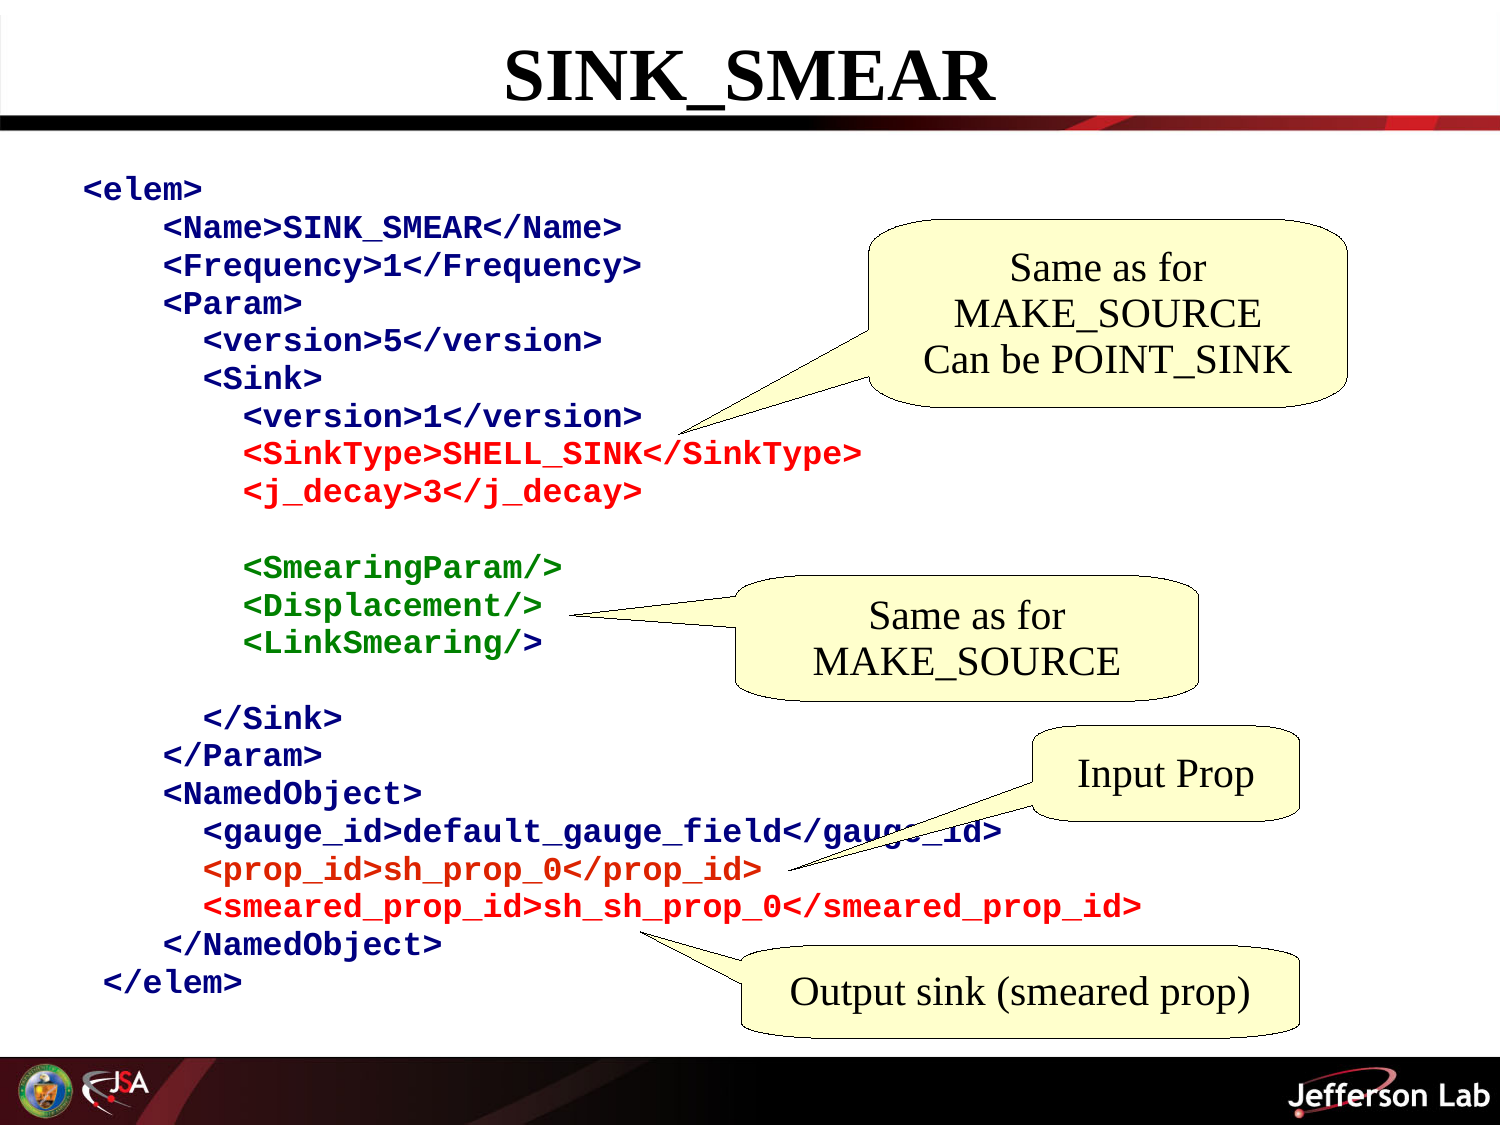

# SINK_SMEAR
 <elem>
 <Name>SINK_SMEAR</Name>
 <Frequency>1</Frequency>
 <Param>
 <version>5</version>
 <Sink>
 <version>1</version>
 <SinkType>SHELL_SINK</SinkType>
 <j_decay>3</j_decay>
 <SmearingParam/>
 <Displacement/>
 <LinkSmearing/>
 </Sink>
 </Param>
 <NamedObject>
 <gauge_id>default_gauge_field</gauge_id>
 <prop_id>sh_prop_0</prop_id>
 <smeared_prop_id>sh_sh_prop_0</smeared_prop_id>
 </NamedObject>
 </elem>
Same as for MAKE_SOURCE
Can be POINT_SINK
Same as for MAKE_SOURCE
Input Prop
Output sink (smeared prop)